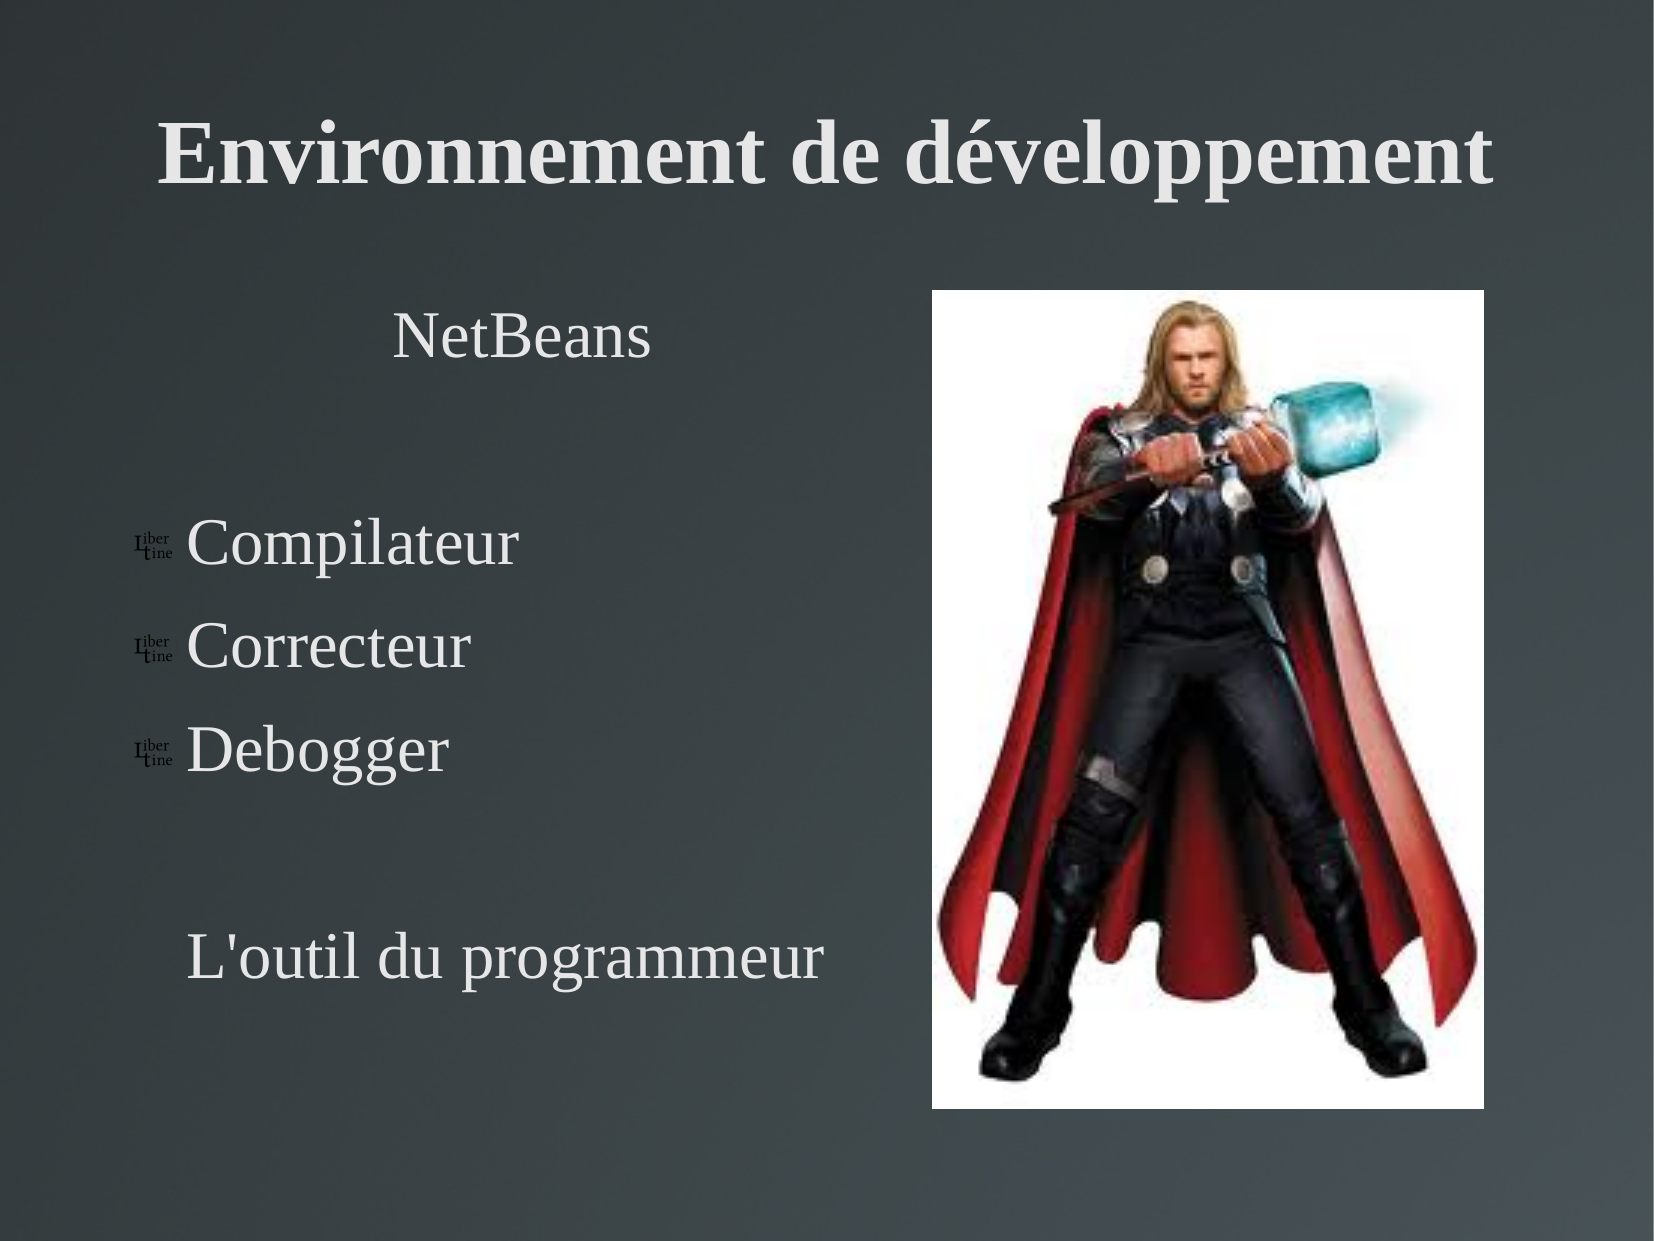

Environnement de développement
NetBeans
Compilateur
Correcteur
Debogger
L'outil du programmeur